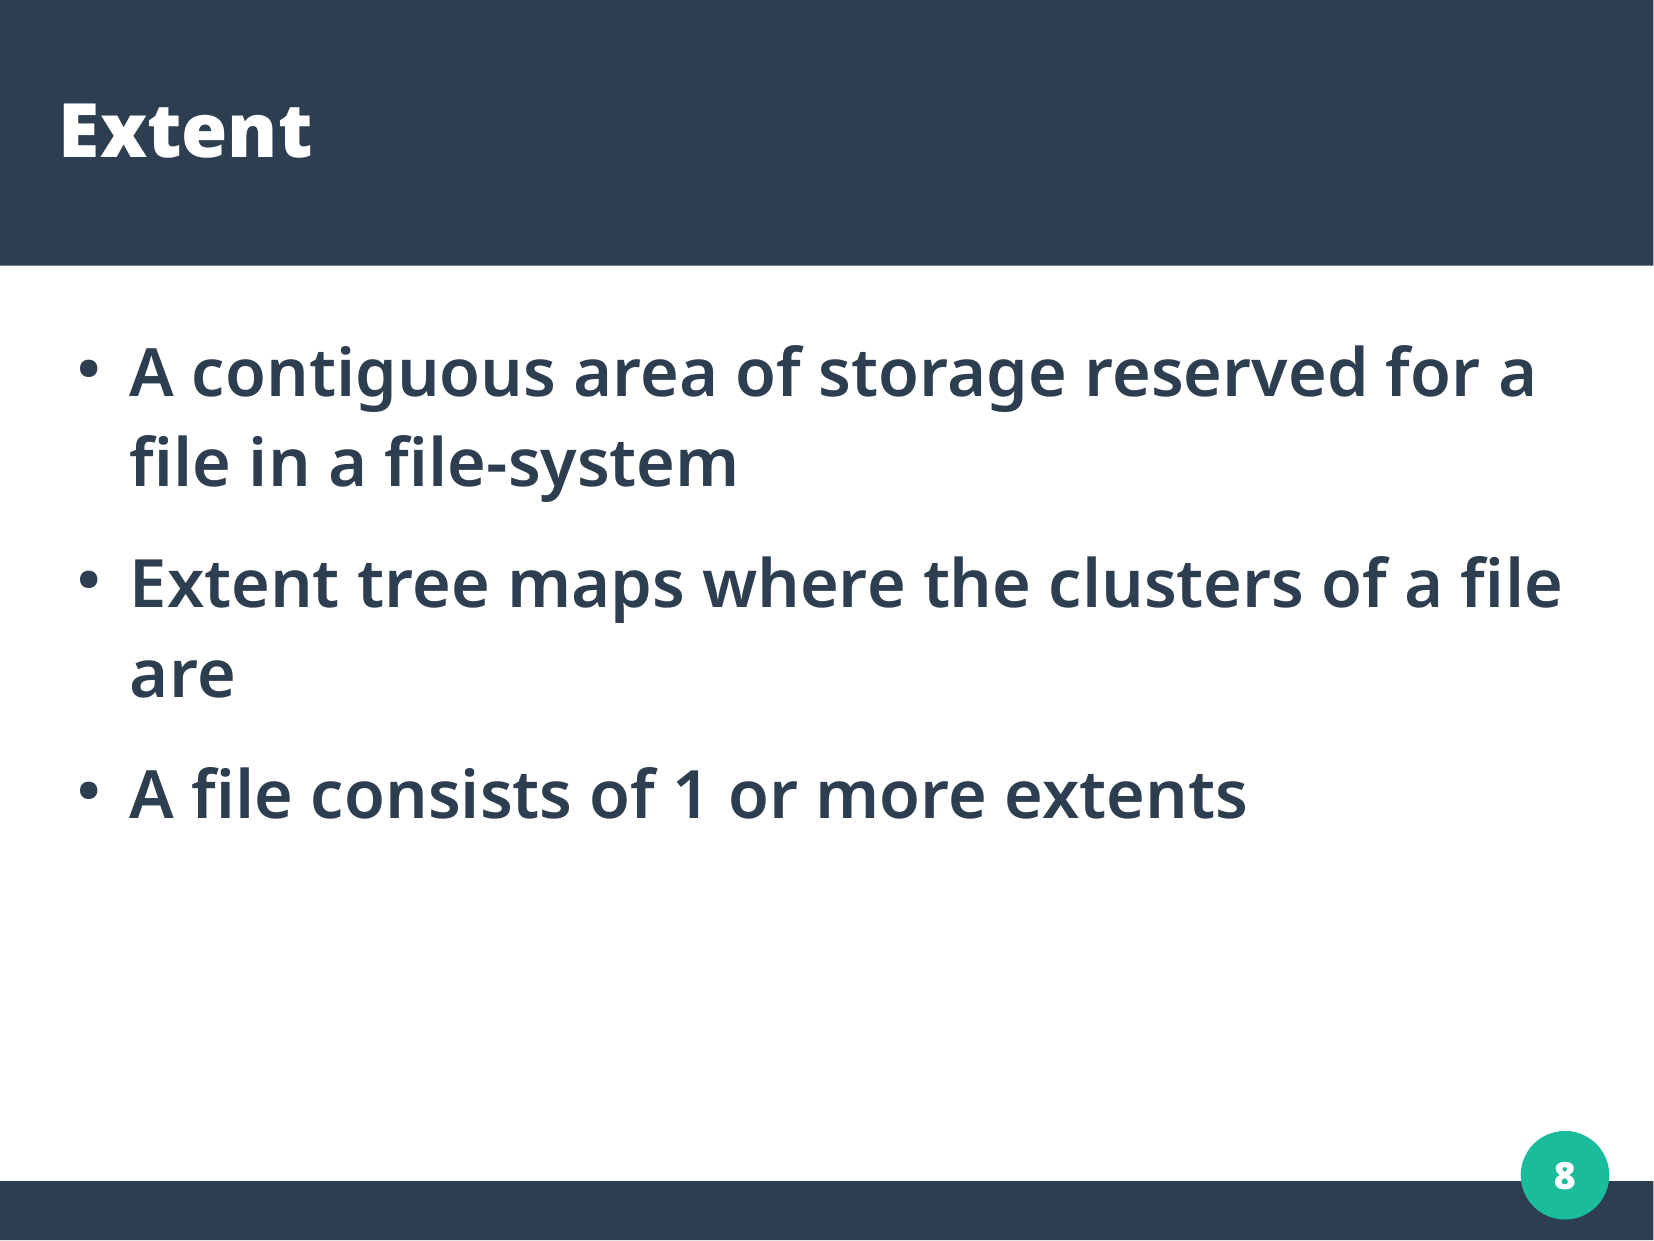

# Extent
A contiguous area of storage reserved for a file in a file-system
Extent tree maps where the clusters of a file are
A file consists of 1 or more extents
8